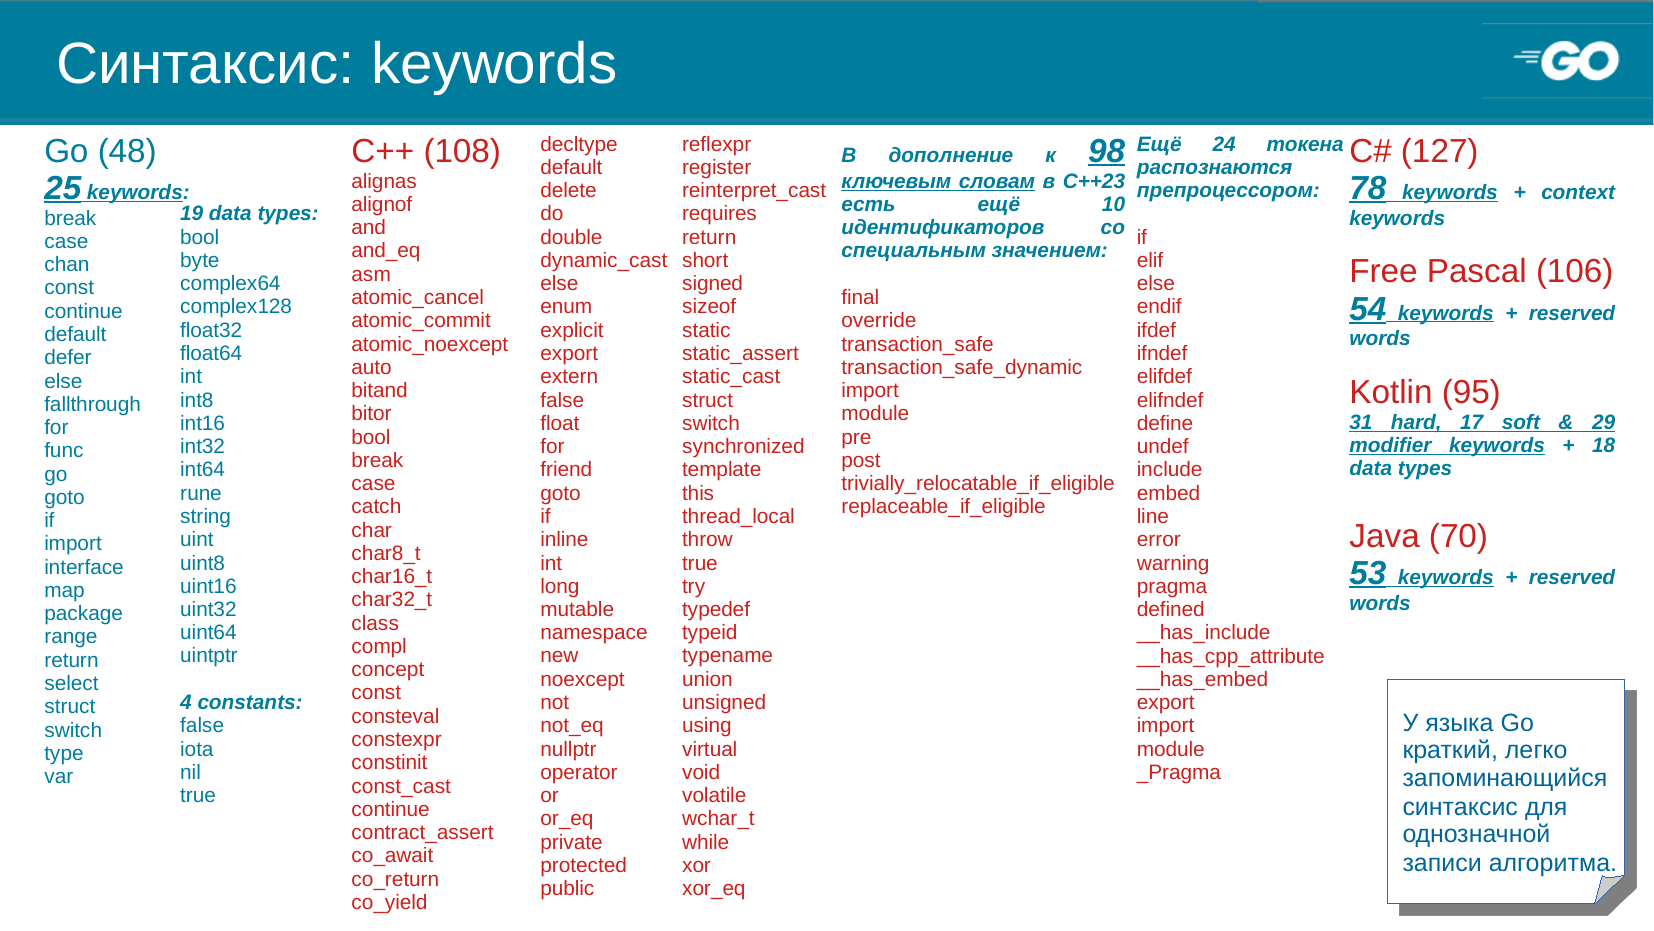

Синтаксис: keywords
Go (48)
25 keywords:
break
case
chan
const
continue
default
defer
else
fallthrough
for
func
go
goto
if
import
interface
map
package
range
return
select
struct
switch
type
var
19 data types:
bool
byte
complex64
complex128
float32
float64
int
int8
int16
int32
int64
rune
string
uint
uint8
uint16
uint32
uint64
uintptr
4 constants:
false
iota
nil
true
С++ (108)
alignas
alignof
and
and_eq
asm
atomic_cancel
atomic_commit
atomic_noexcept
auto
bitand
bitor
bool
break
case
catch
char
char8_t
char16_t
char32_t
class
compl
concept
const
consteval
constexpr
constinit
const_cast
continue
contract_assert
co_await
co_return
co_yield
decltype
default
delete
do
double
dynamic_cast
else
enum
explicit
export
extern
false
float
for
friend
goto
if
inline
int
long
mutable
namespace
new
noexcept
not
not_eq
nullptr
operator
or
or_eq
private
protected
public
reflexpr
register
reinterpret_cast
requires
return
short
signed
sizeof
static
static_assert
static_cast
struct
switch
synchronized
template
this
thread_local
throw
true
try
typedef
typeid
typename
union
unsigned
using
virtual
void
volatile
wchar_t
while
xor
xor_eq
В дополнение к 98 ключевым словам в C++23 есть ещё 10 идентификаторов со специальным значением:
final
override
transaction_safe
transaction_safe_dynamic
import
module
pre
post
trivially_relocatable_if_eligible
replaceable_if_eligible
C# (127)
78 keywords + context keywords
Free Pascal (106)
54 keywords + reserved words
Kotlin (95)
31 hard, 17 soft & 29 modifier keywords + 18 data types
Java (70)
53 keywords + reserved words
Ещё 24 токена распознаются препроцессором:
if
elif
else
endif
ifdef
ifndef
elifdef
elifndef
define
undef
include
embed
line
error
warning
pragma
defined
__has_include
__has_cpp_attribute
__has_embed
export
import
module
_Pragma
У языка Go
краткий, легко
запоминающийся
синтаксис для
однозначной
записи алгоритма.